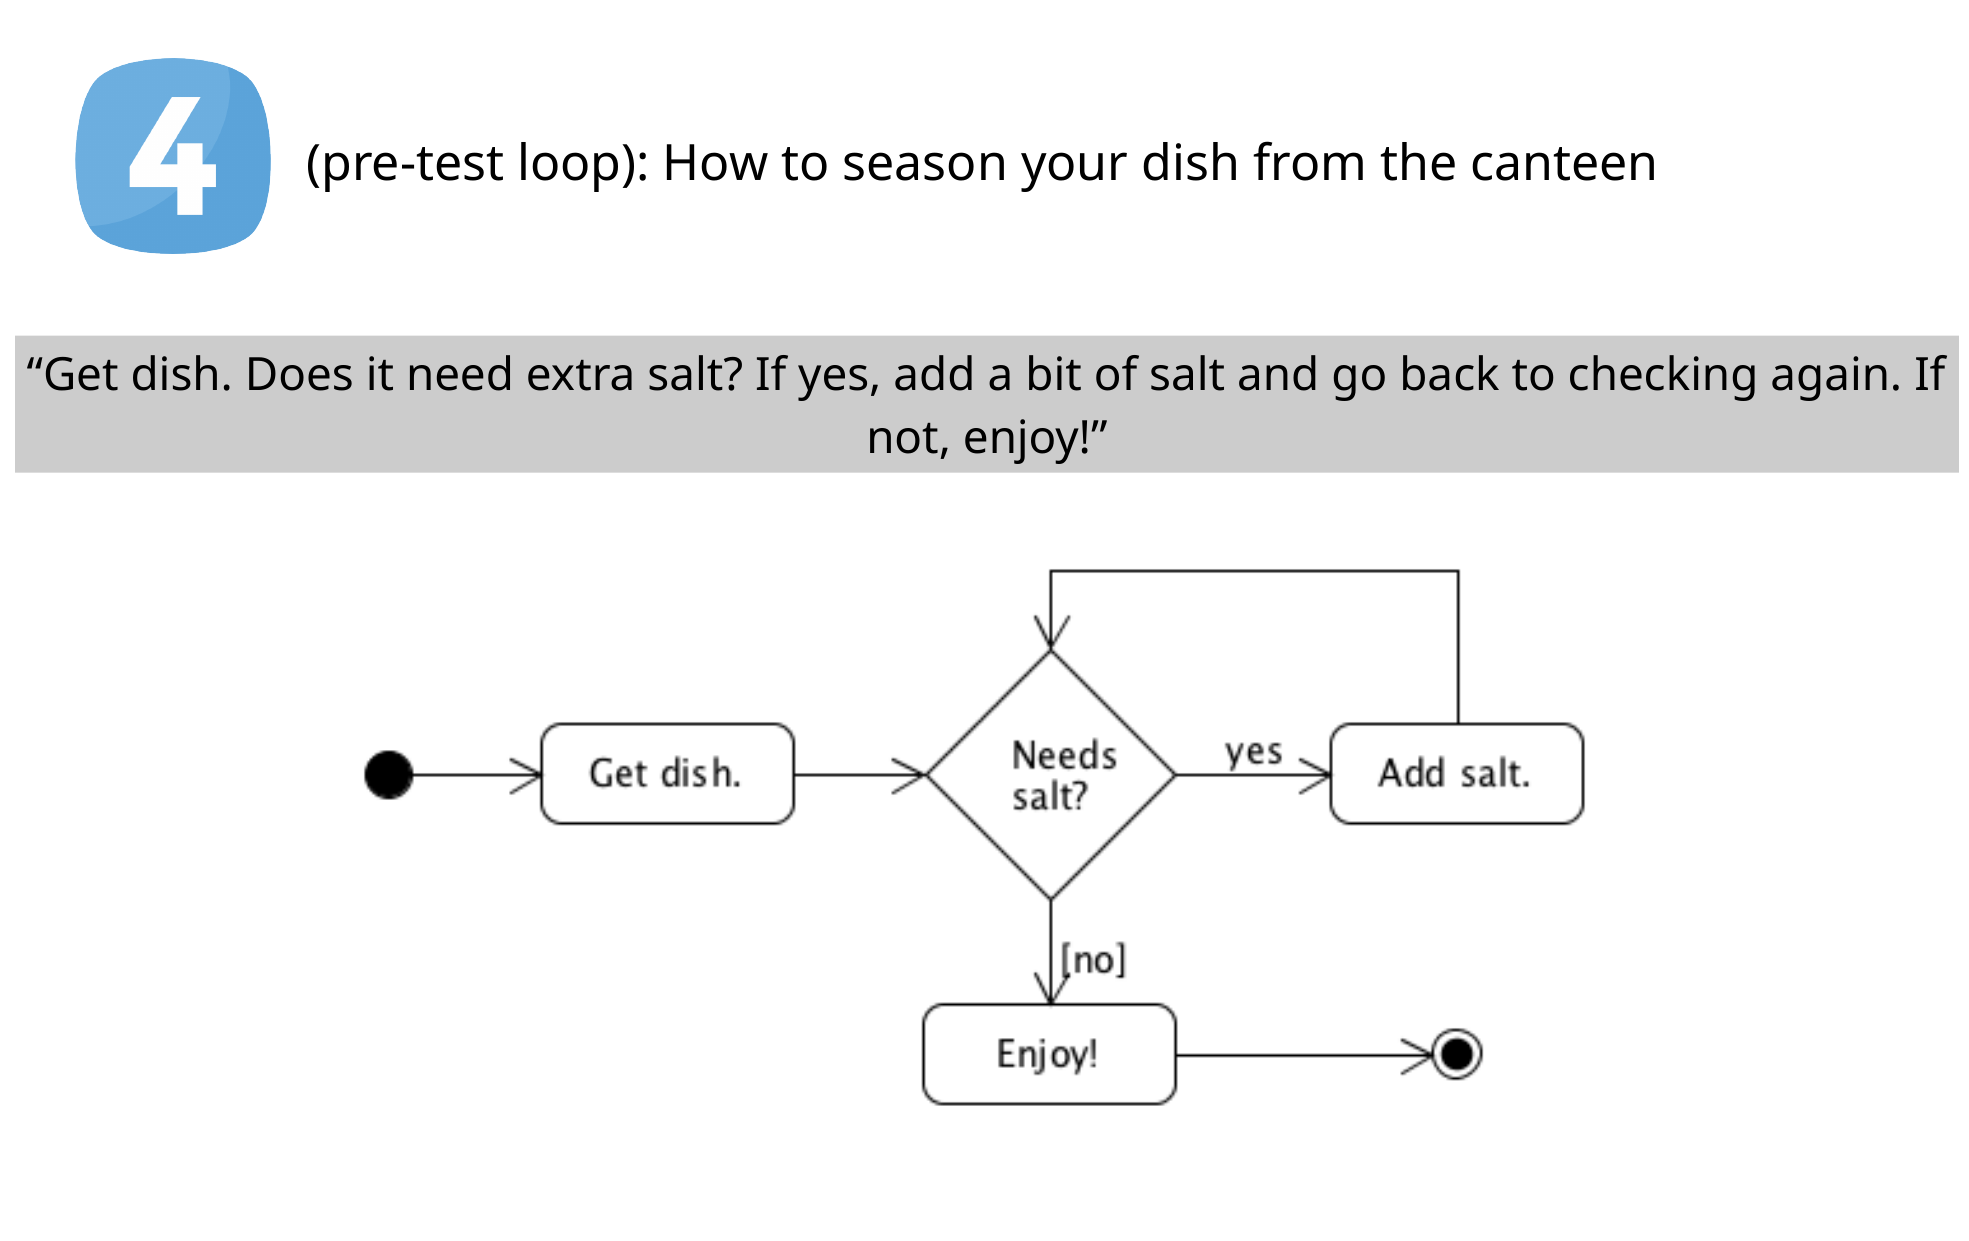

(pre-test loop): How to season your dish from the canteen
“Get dish. Does it need extra salt? If yes, add a bit of salt and go back to checking again. If not, enjoy!”